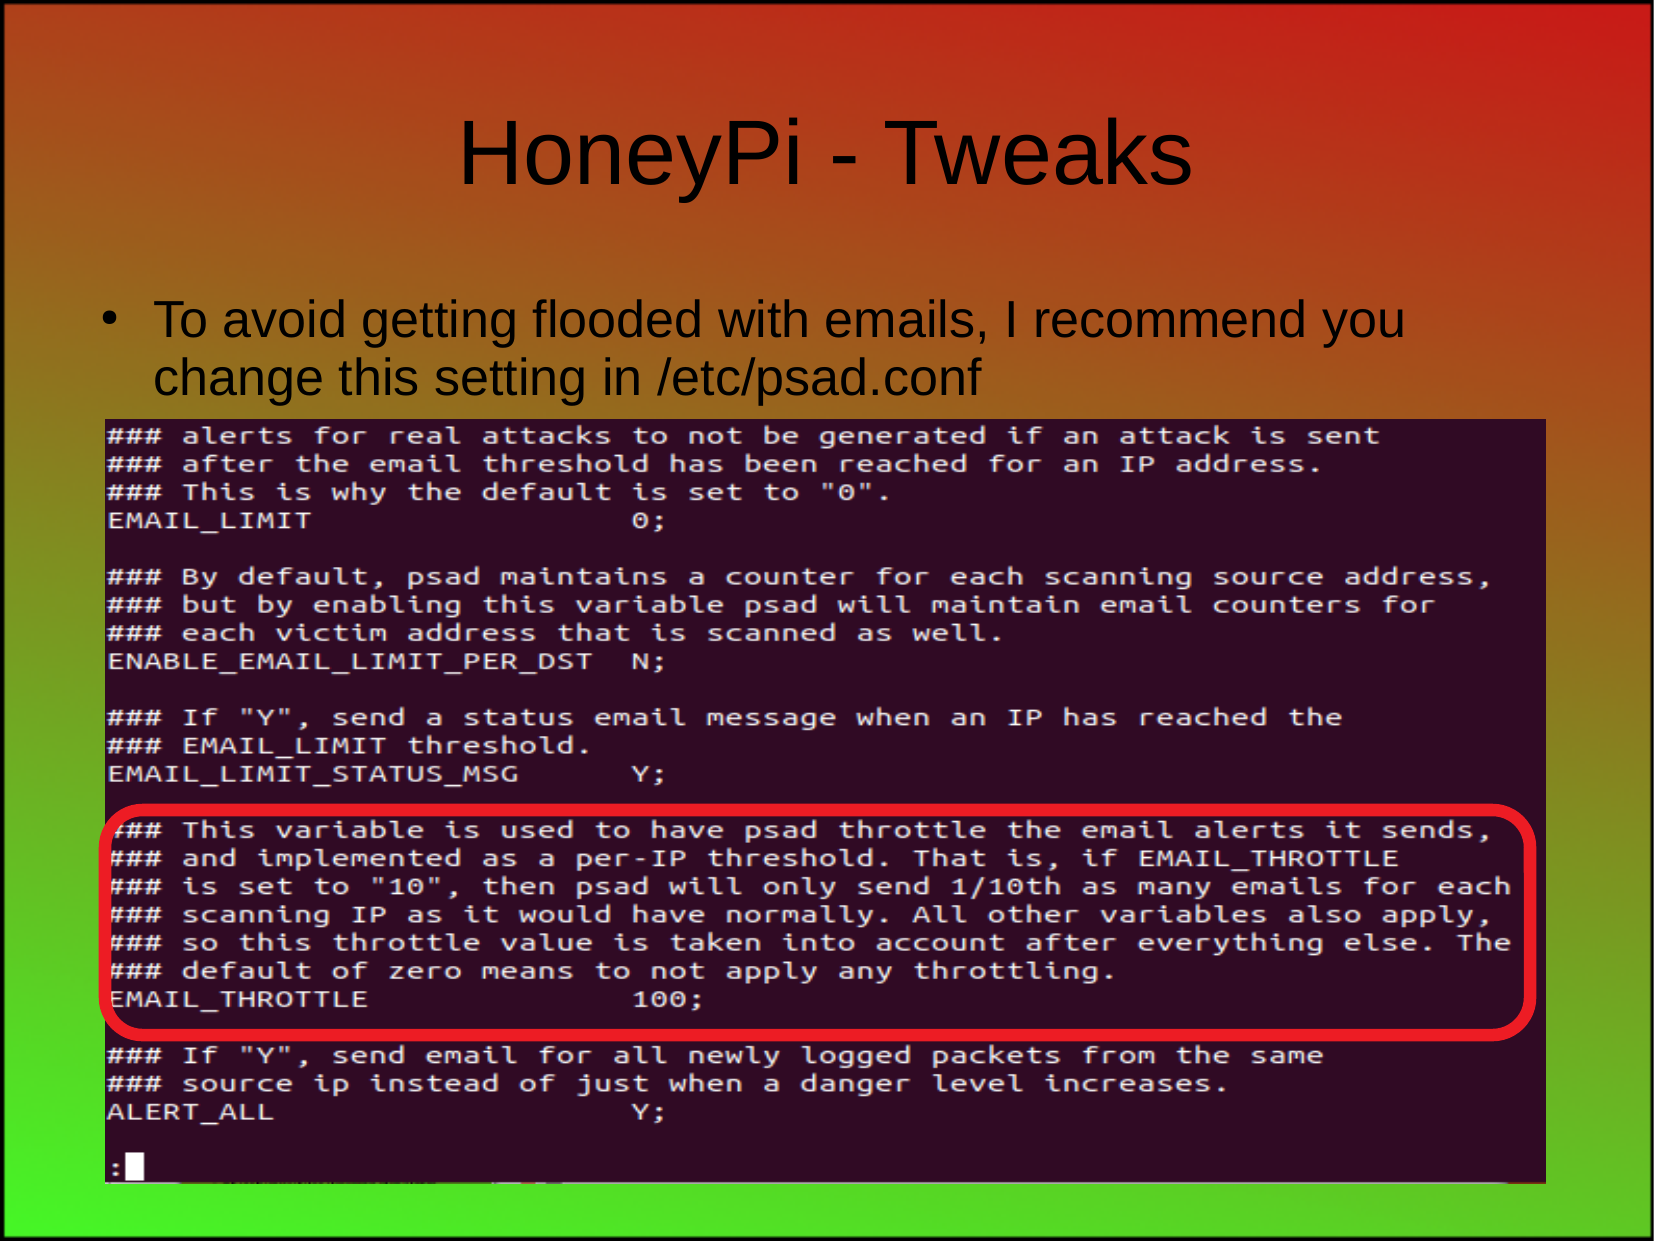

# HoneyPi - Tweaks
To avoid getting flooded with emails, I recommend you change this setting in /etc/psad.conf